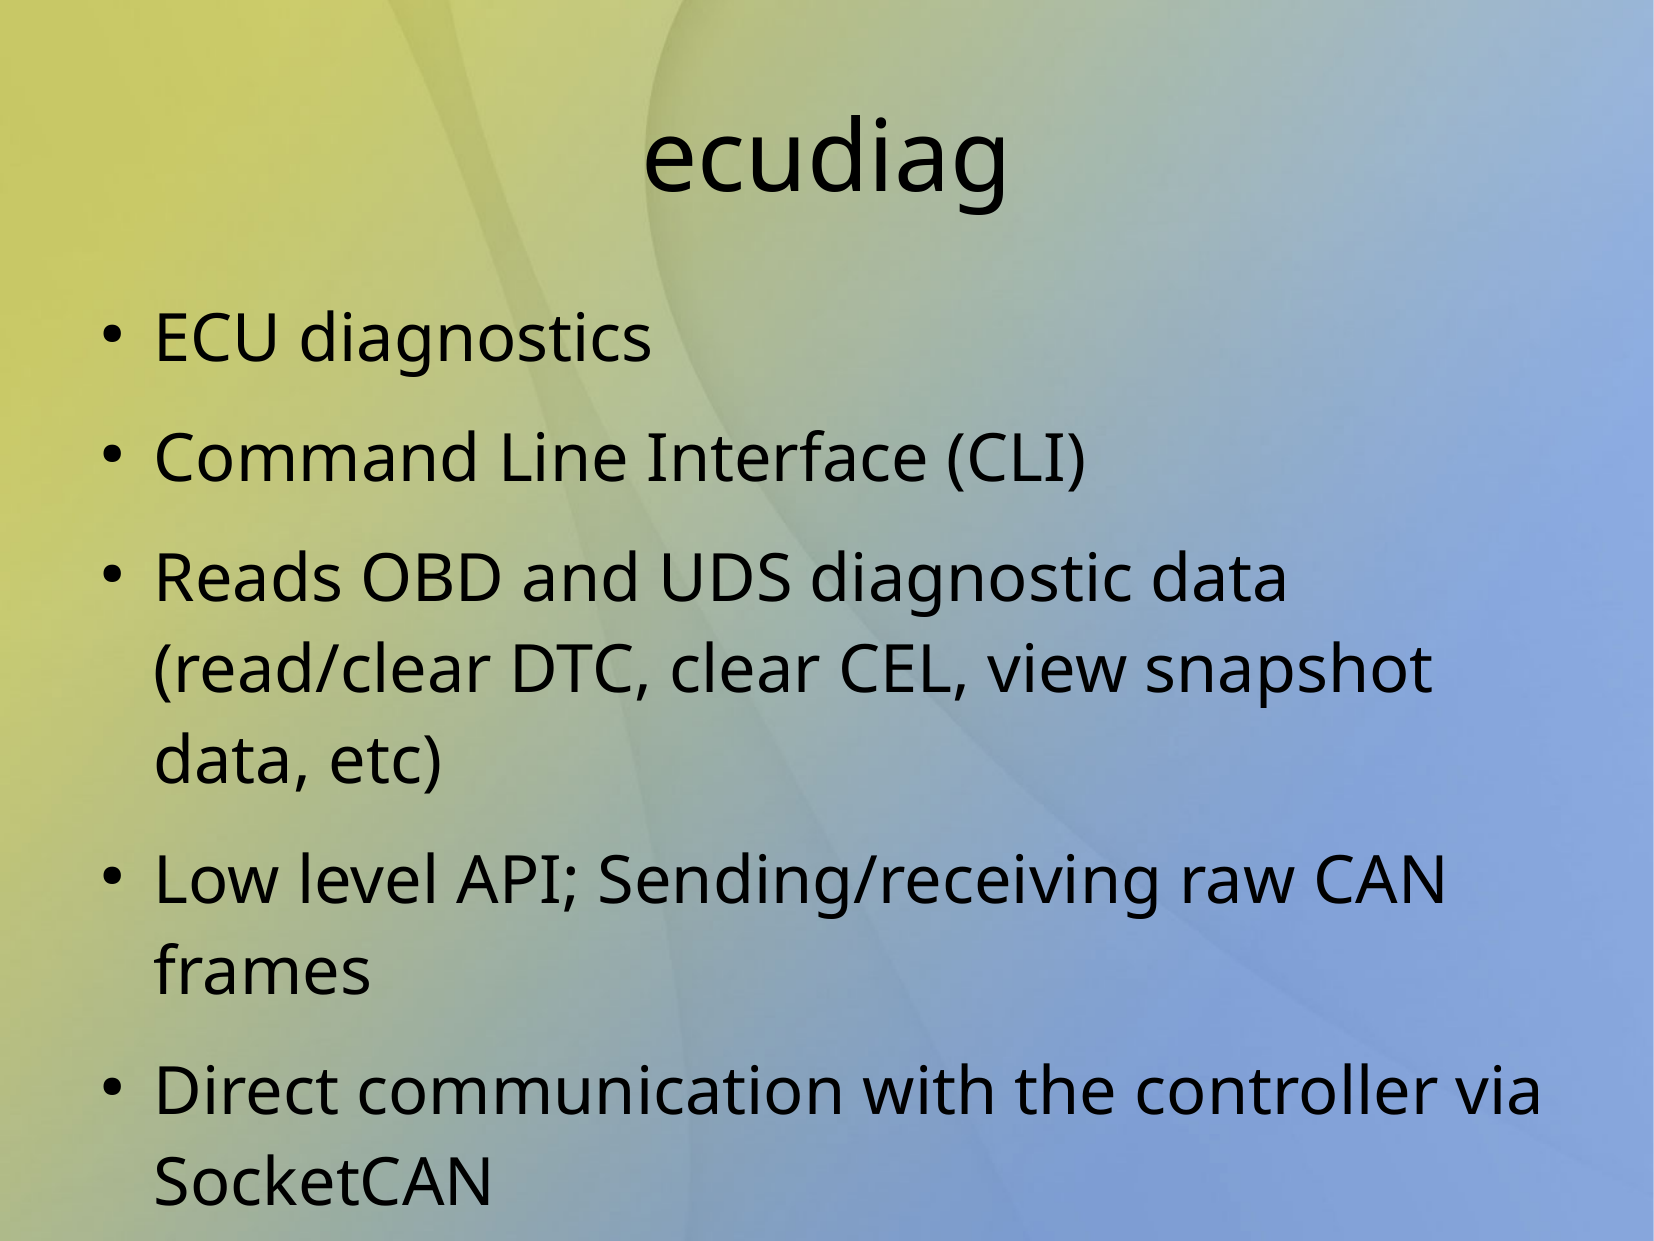

# ecudiag
ECU diagnostics
Command Line Interface (CLI)
Reads OBD and UDS diagnostic data (read/clear DTC, clear CEL, view snapshot data, etc)
Low level API; Sending/receiving raw CAN frames
Direct communication with the controller via SocketCAN